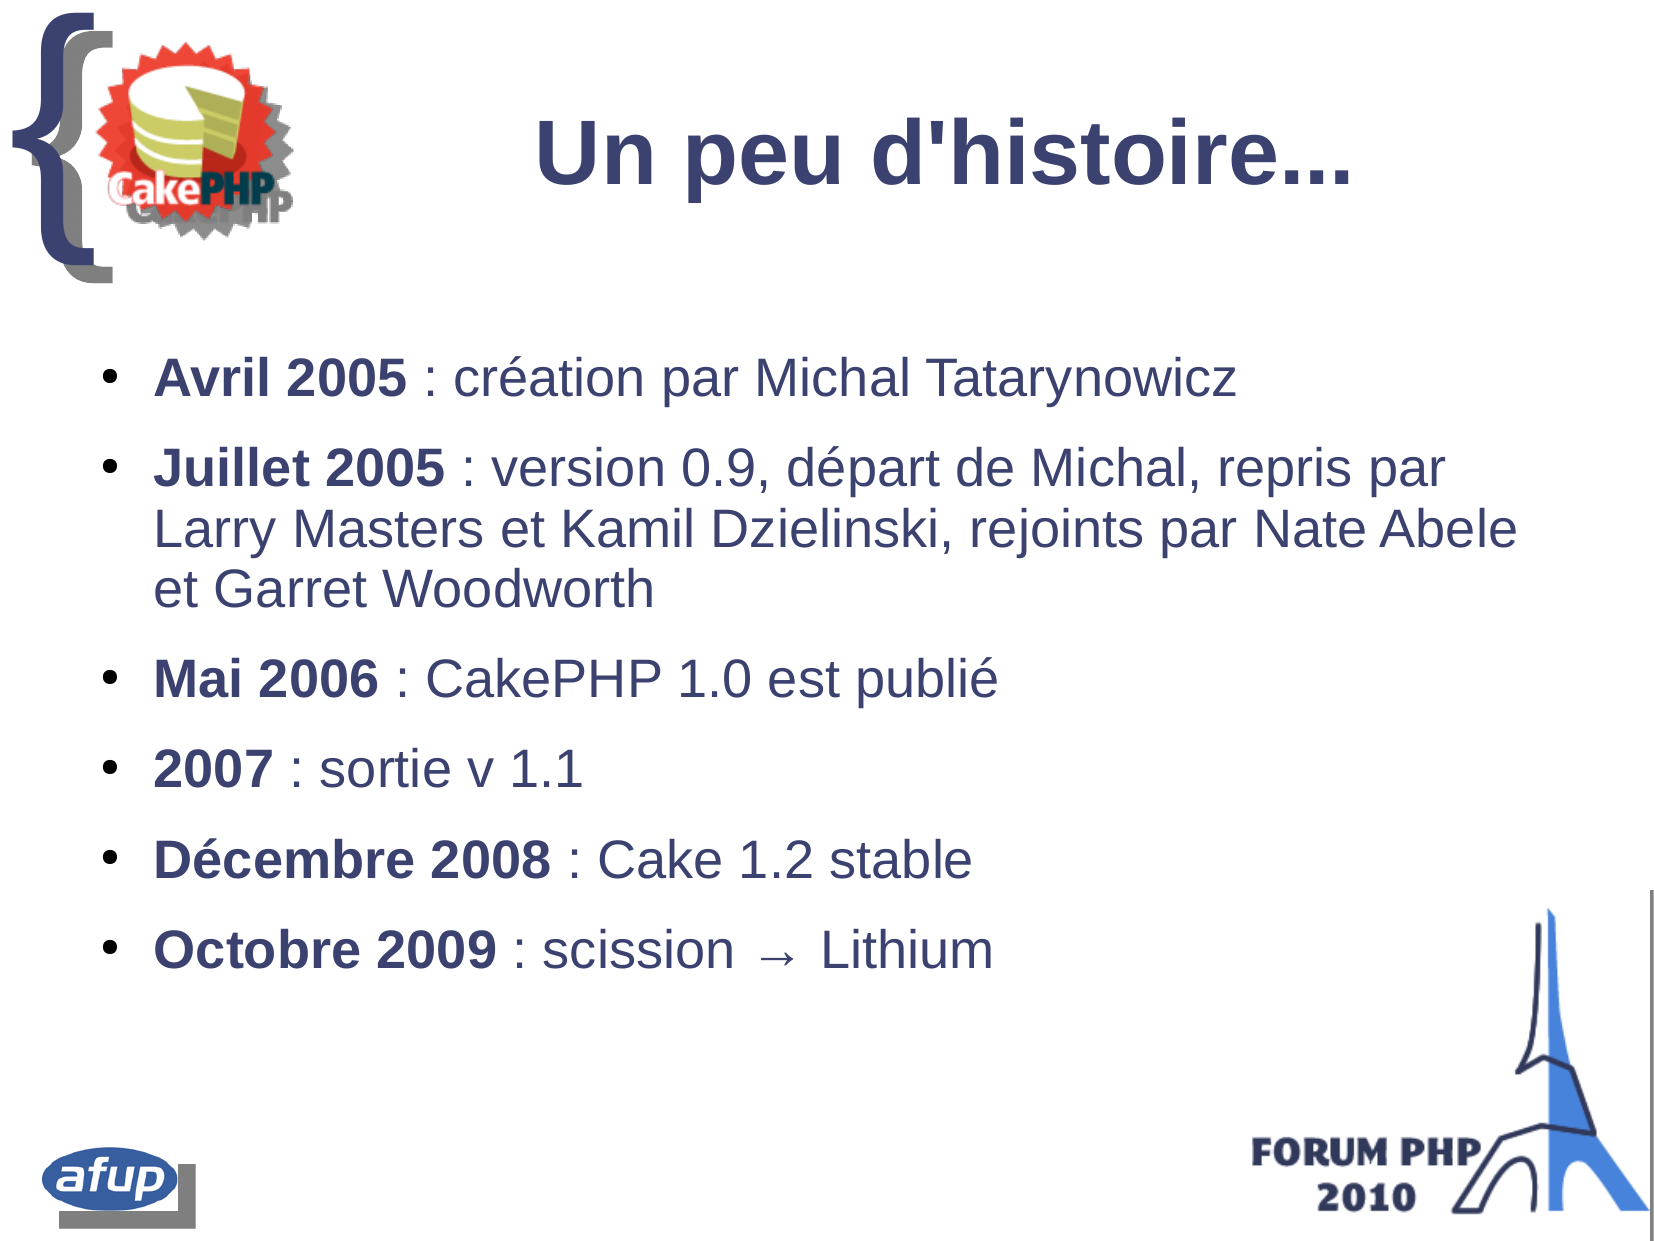

# Un peu d'histoire...
Avril 2005 : création par Michal Tatarynowicz
Juillet 2005 : version 0.9, départ de Michal, repris par Larry Masters et Kamil Dzielinski, rejoints par Nate Abele et Garret Woodworth
Mai 2006 : CakePHP 1.0 est publié
2007 : sortie v 1.1
Décembre 2008 : Cake 1.2 stable
Octobre 2009 : scission → Lithium